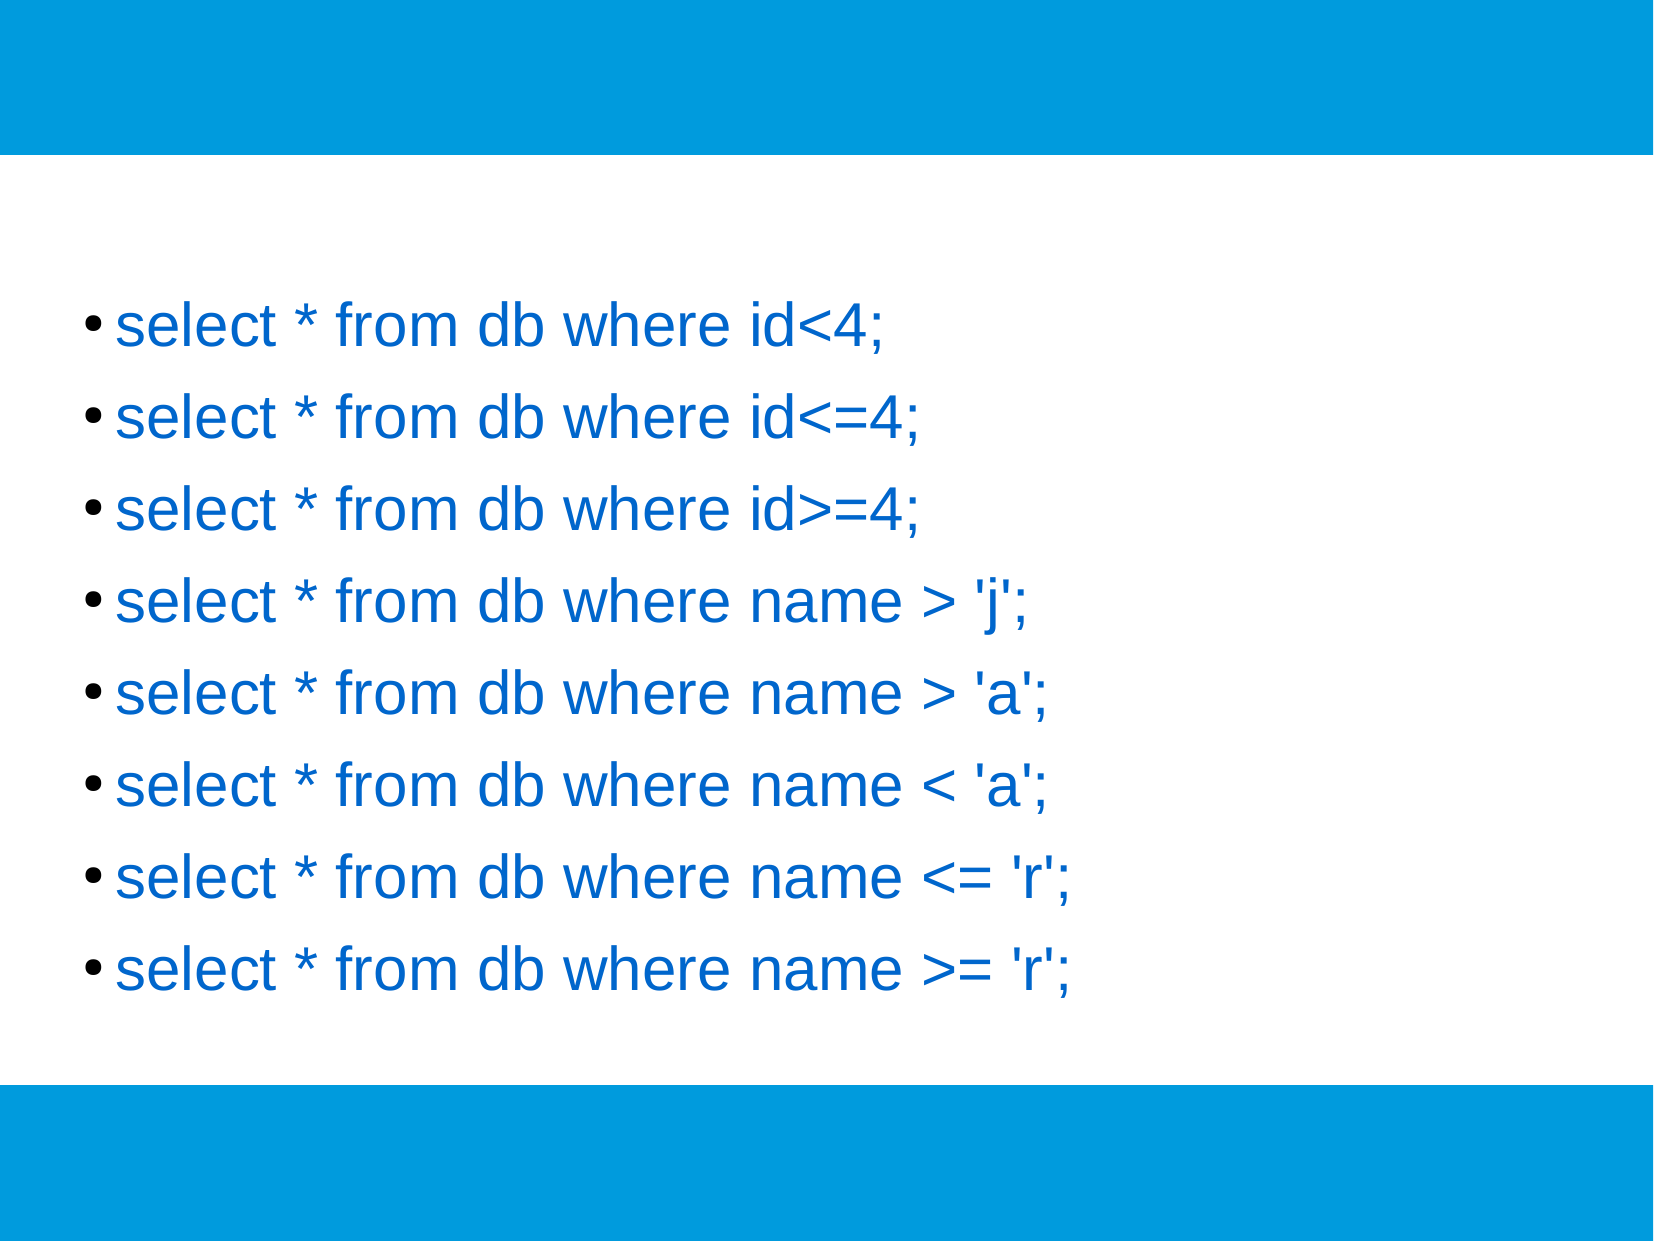

#
select * from db where id<4;
select * from db where id<=4;
select * from db where id>=4;
select * from db where name > 'j';
select * from db where name > 'a';
select * from db where name < 'a';
select * from db where name <= 'r';
select * from db where name >= 'r';